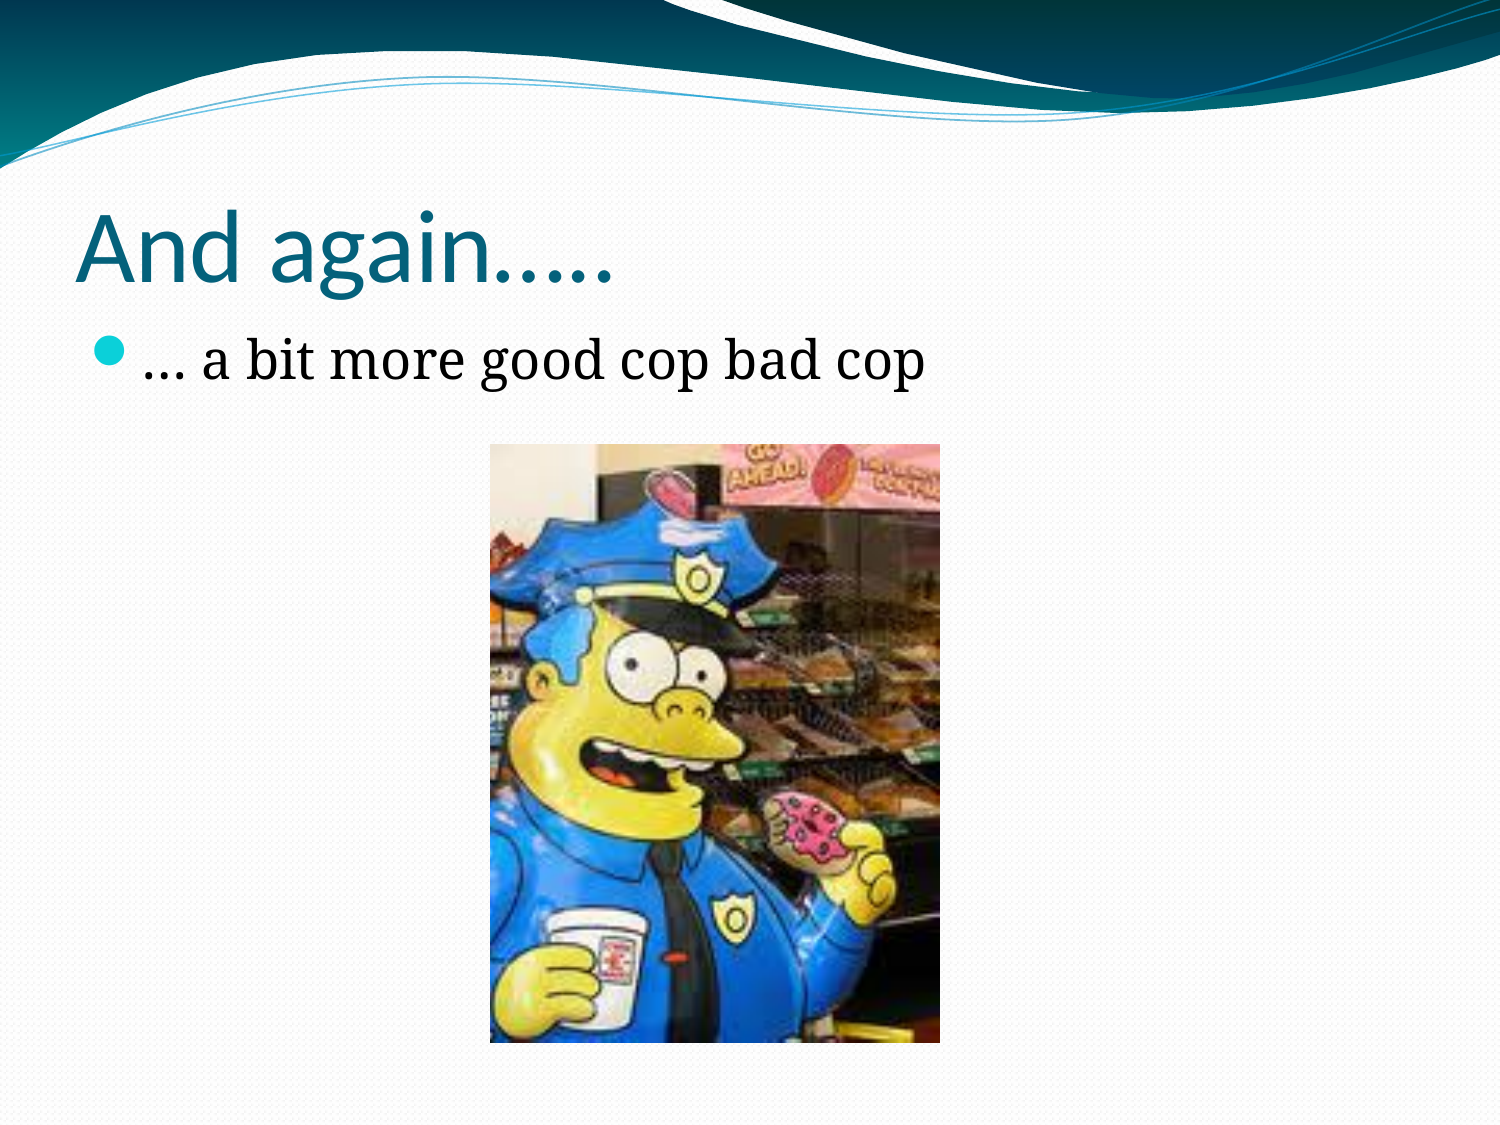

# And again…..
… a bit more good cop bad cop